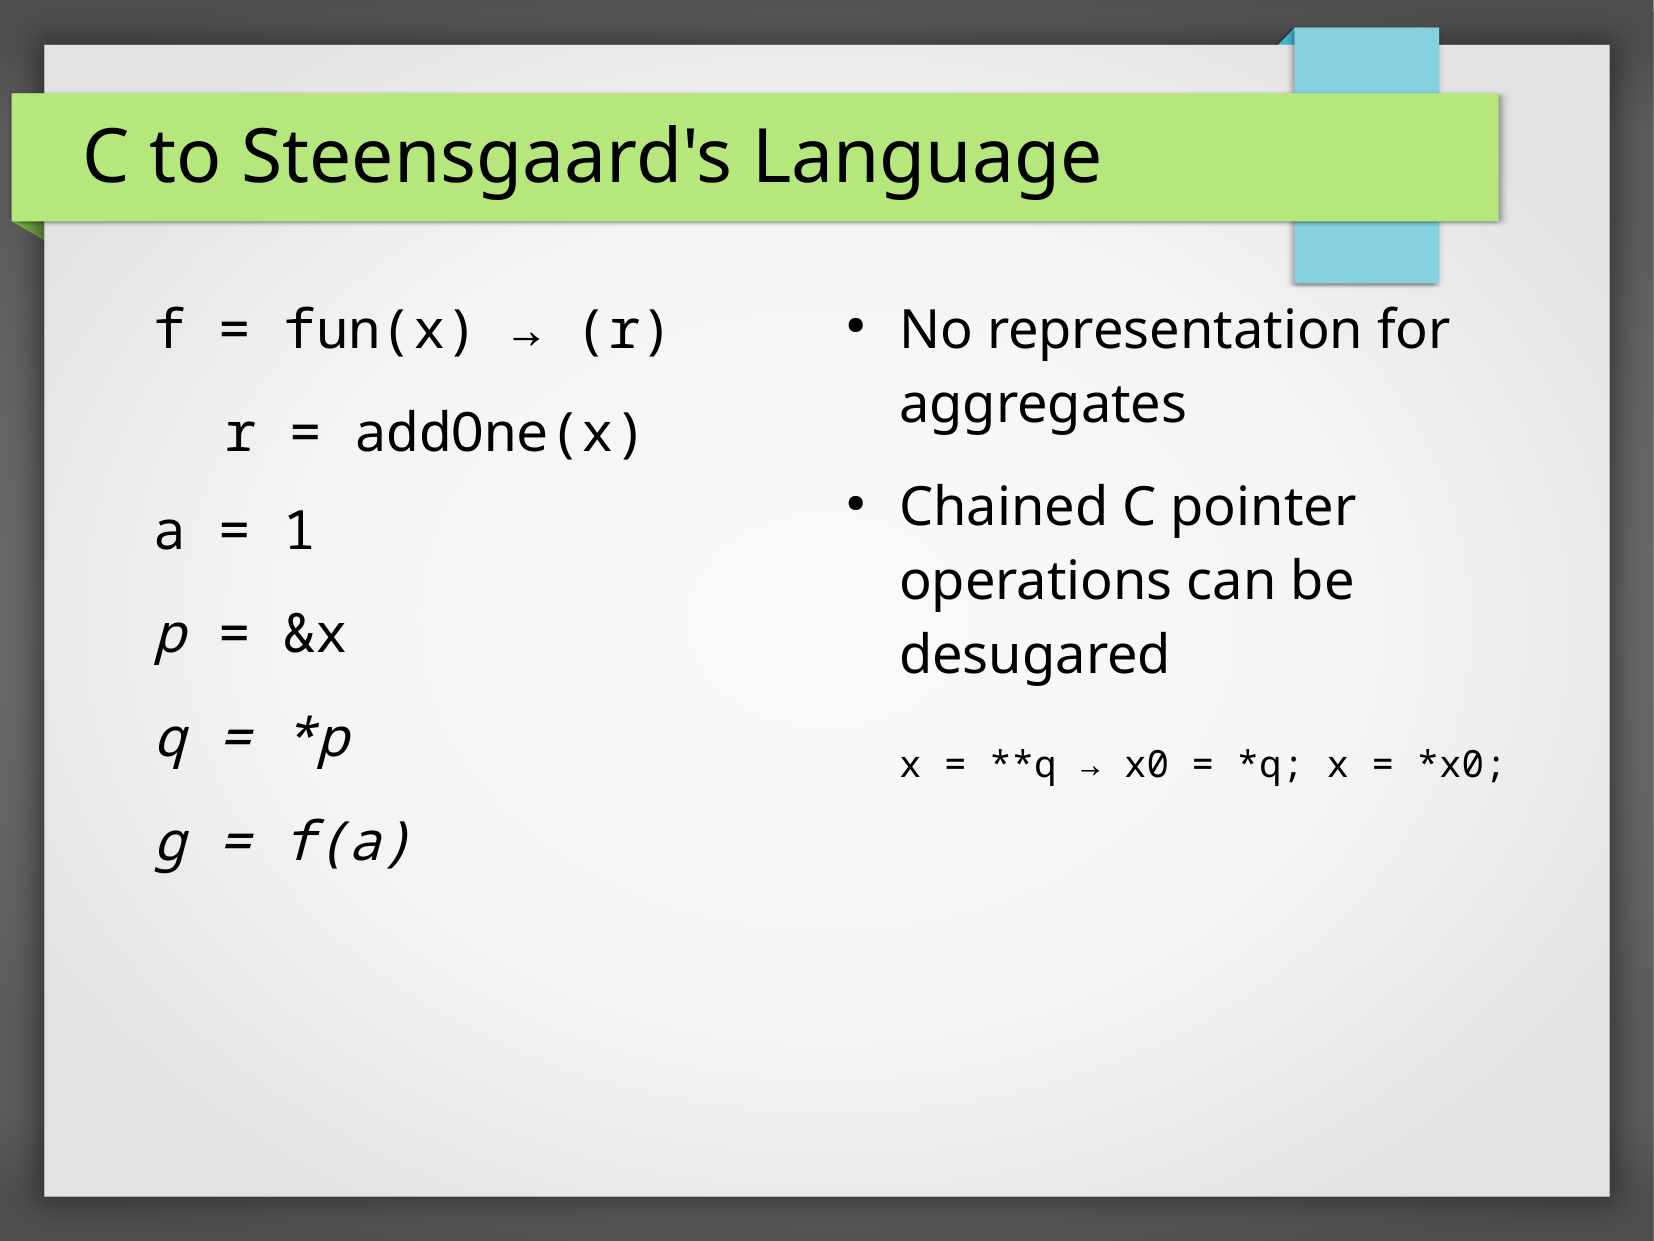

# C to Steensgaard's Language
f = fun(x) → (r)
r = addOne(x)
a = 1
p = &x
q = *p
g = f(a)
No representation for aggregates
Chained C pointer operations can be desugared
x = **q → x0 = *q; x = *x0;